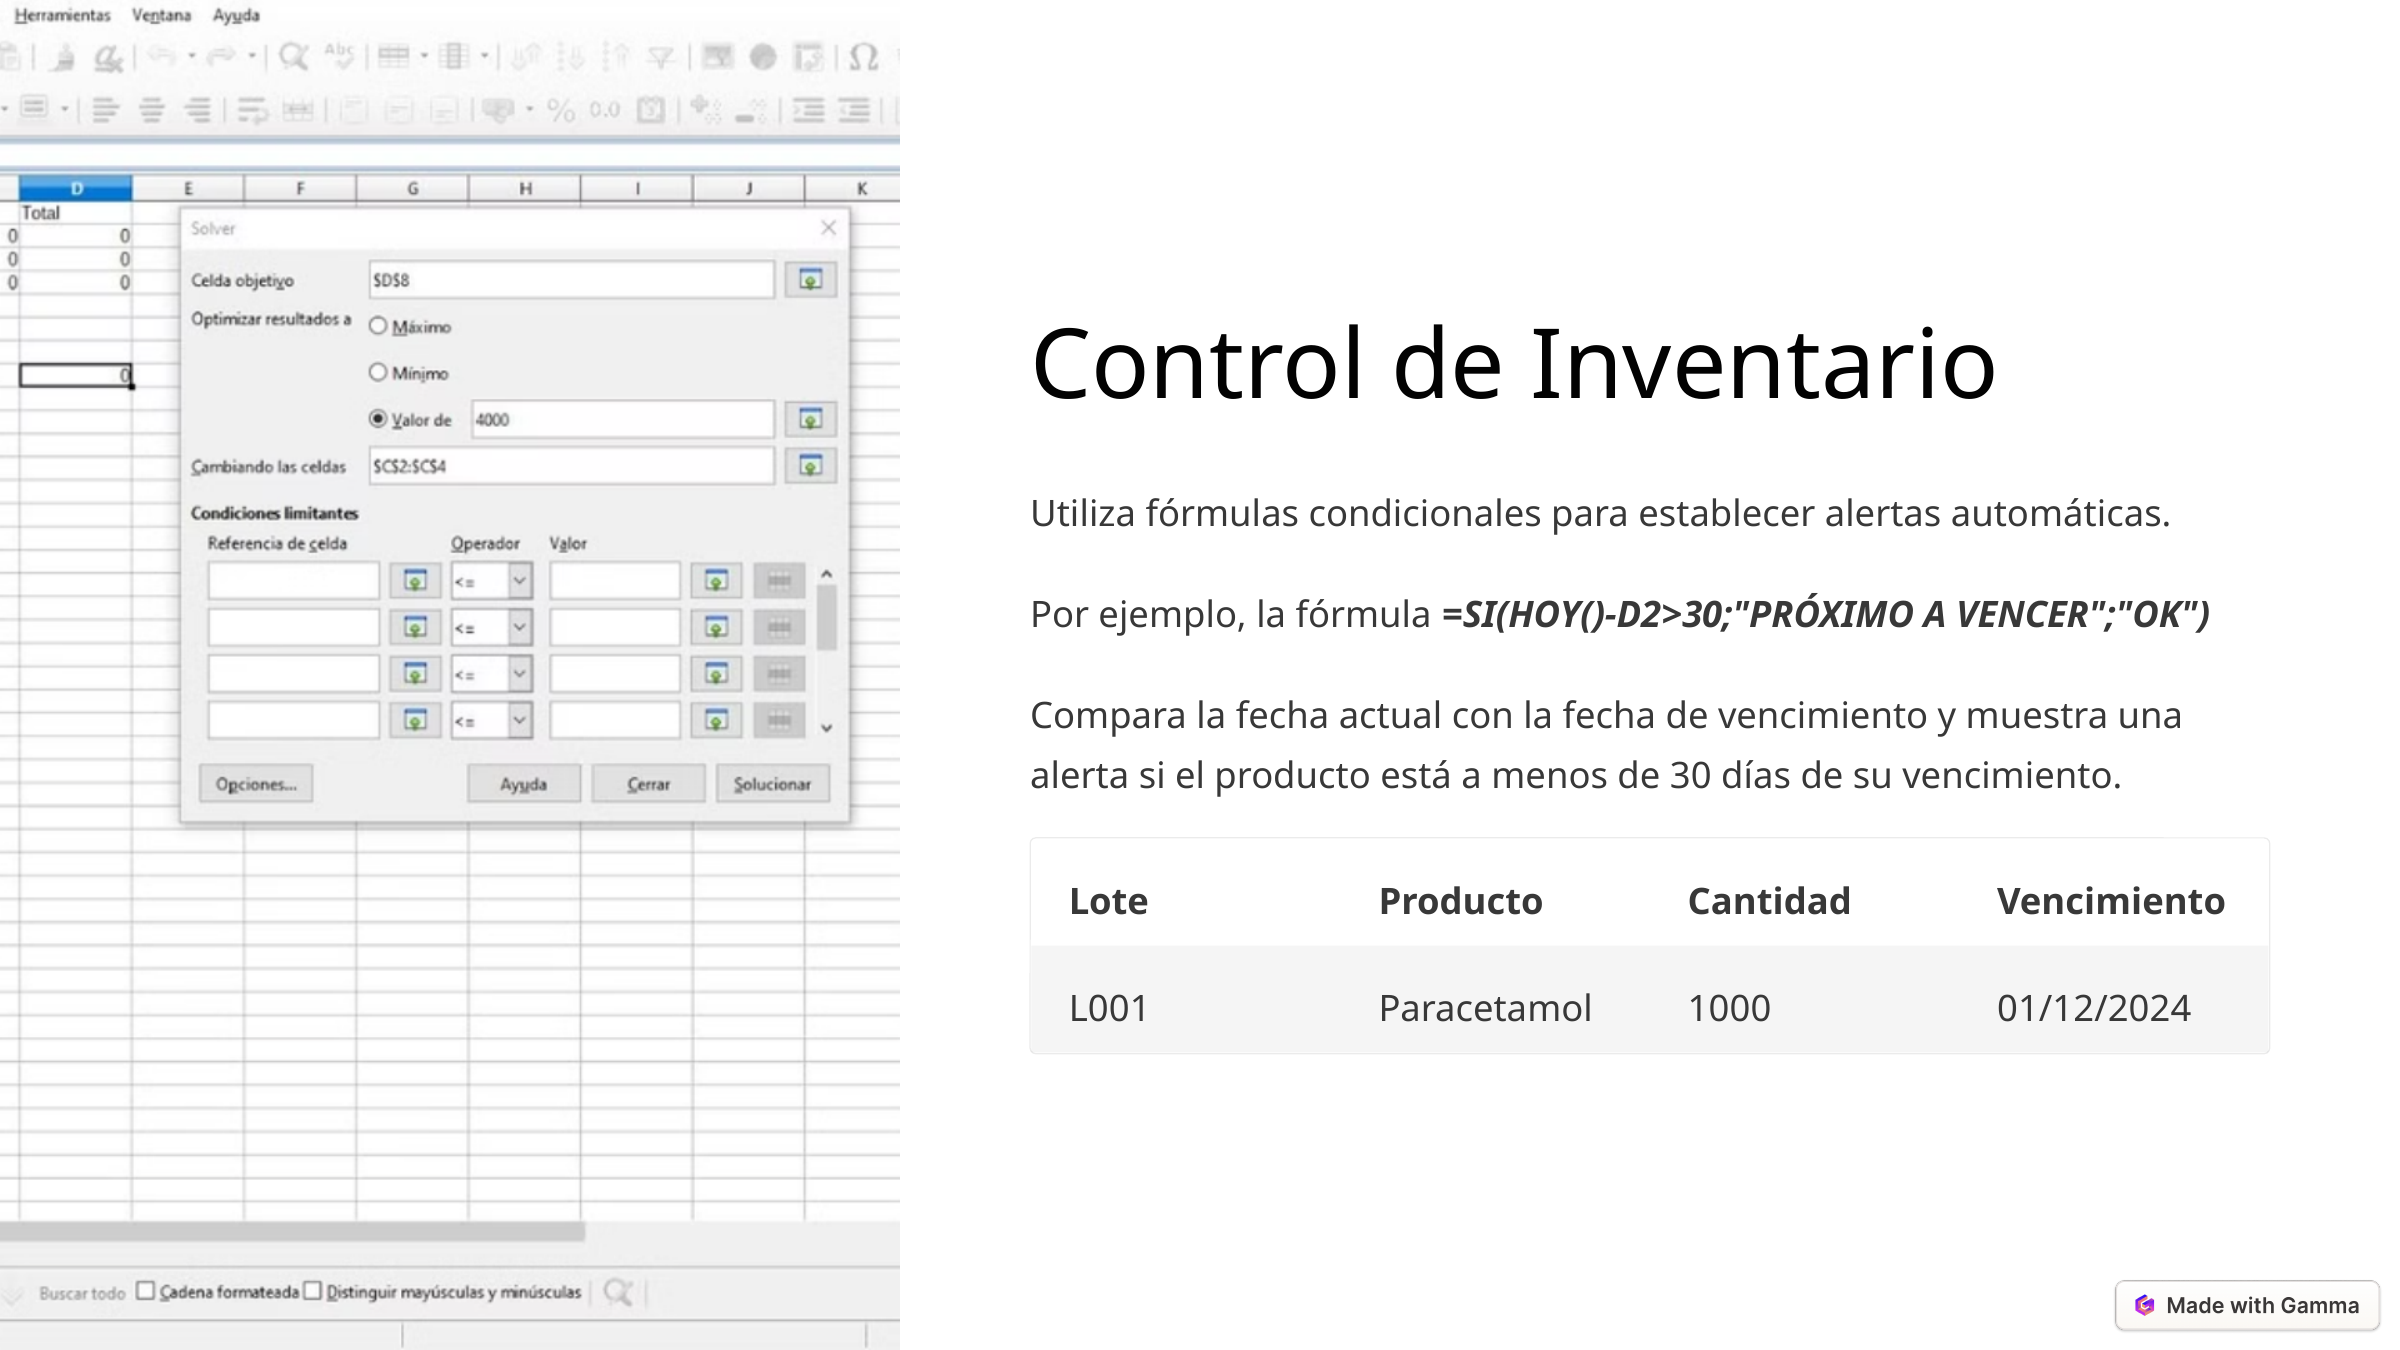

Control de Inventario
Utiliza fórmulas condicionales para establecer alertas automáticas.
Por ejemplo, la fórmula =SI(HOY()-D2>30;"PRÓXIMO A VENCER";"OK")
Compara la fecha actual con la fecha de vencimiento y muestra una alerta si el producto está a menos de 30 días de su vencimiento.
Lote
Producto
Cantidad
Vencimiento
L001
Paracetamol
1000
01/12/2024